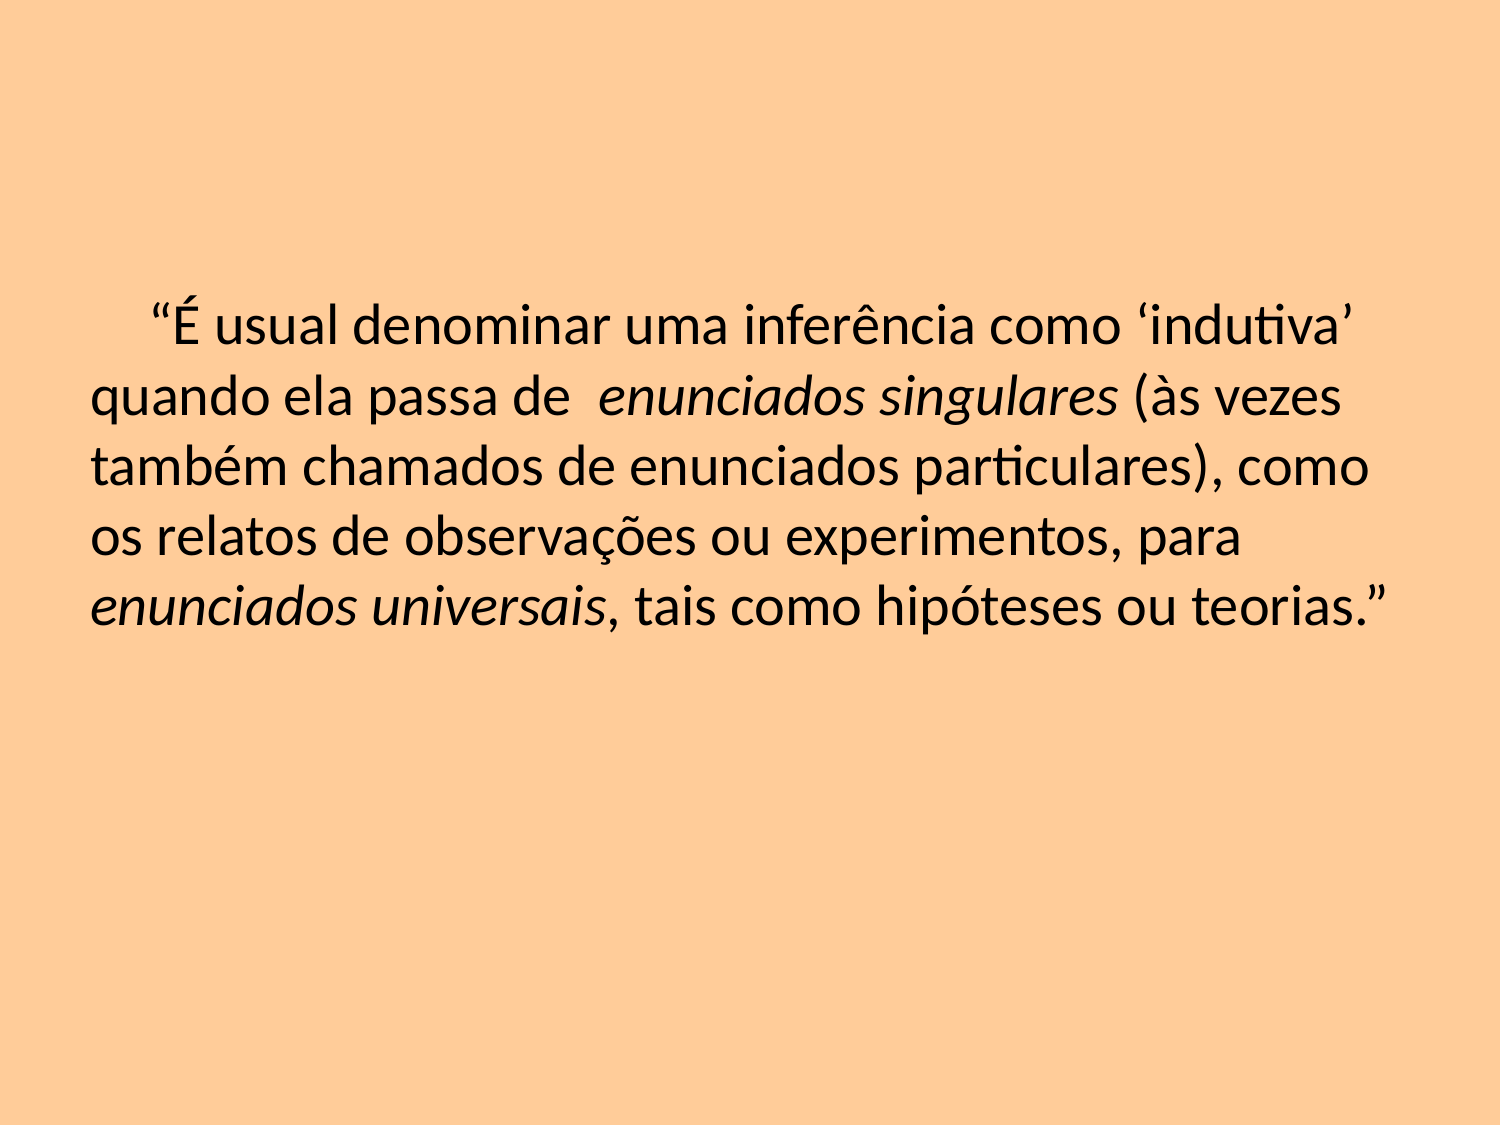

#
 “É usual denominar uma inferência como ‘indutiva’ quando ela passa de enunciados singulares (às vezes também chamados de enunciados particulares), como os relatos de observações ou experimentos, para enunciados universais, tais como hipóteses ou teorias.”